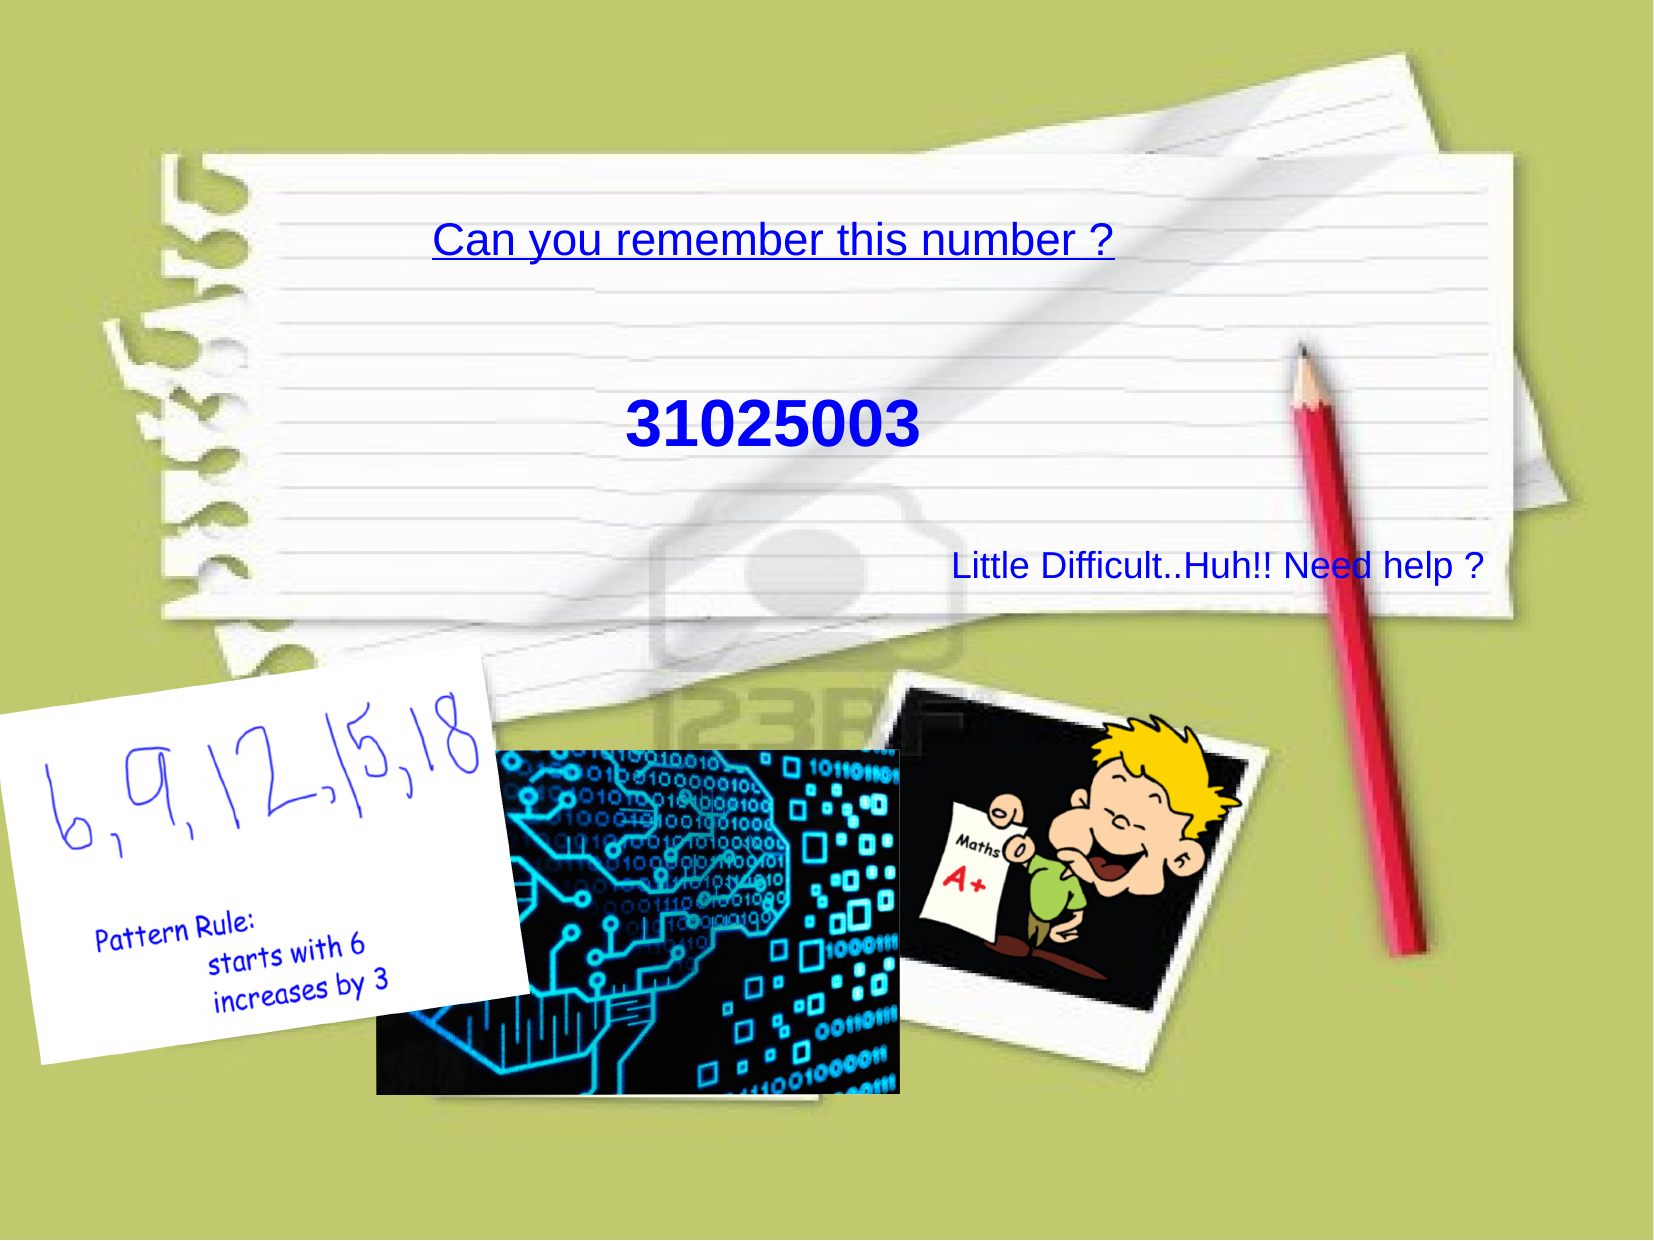

#
Can you remember this number ?
31025003
Little Difficult..Huh!! Need help ?